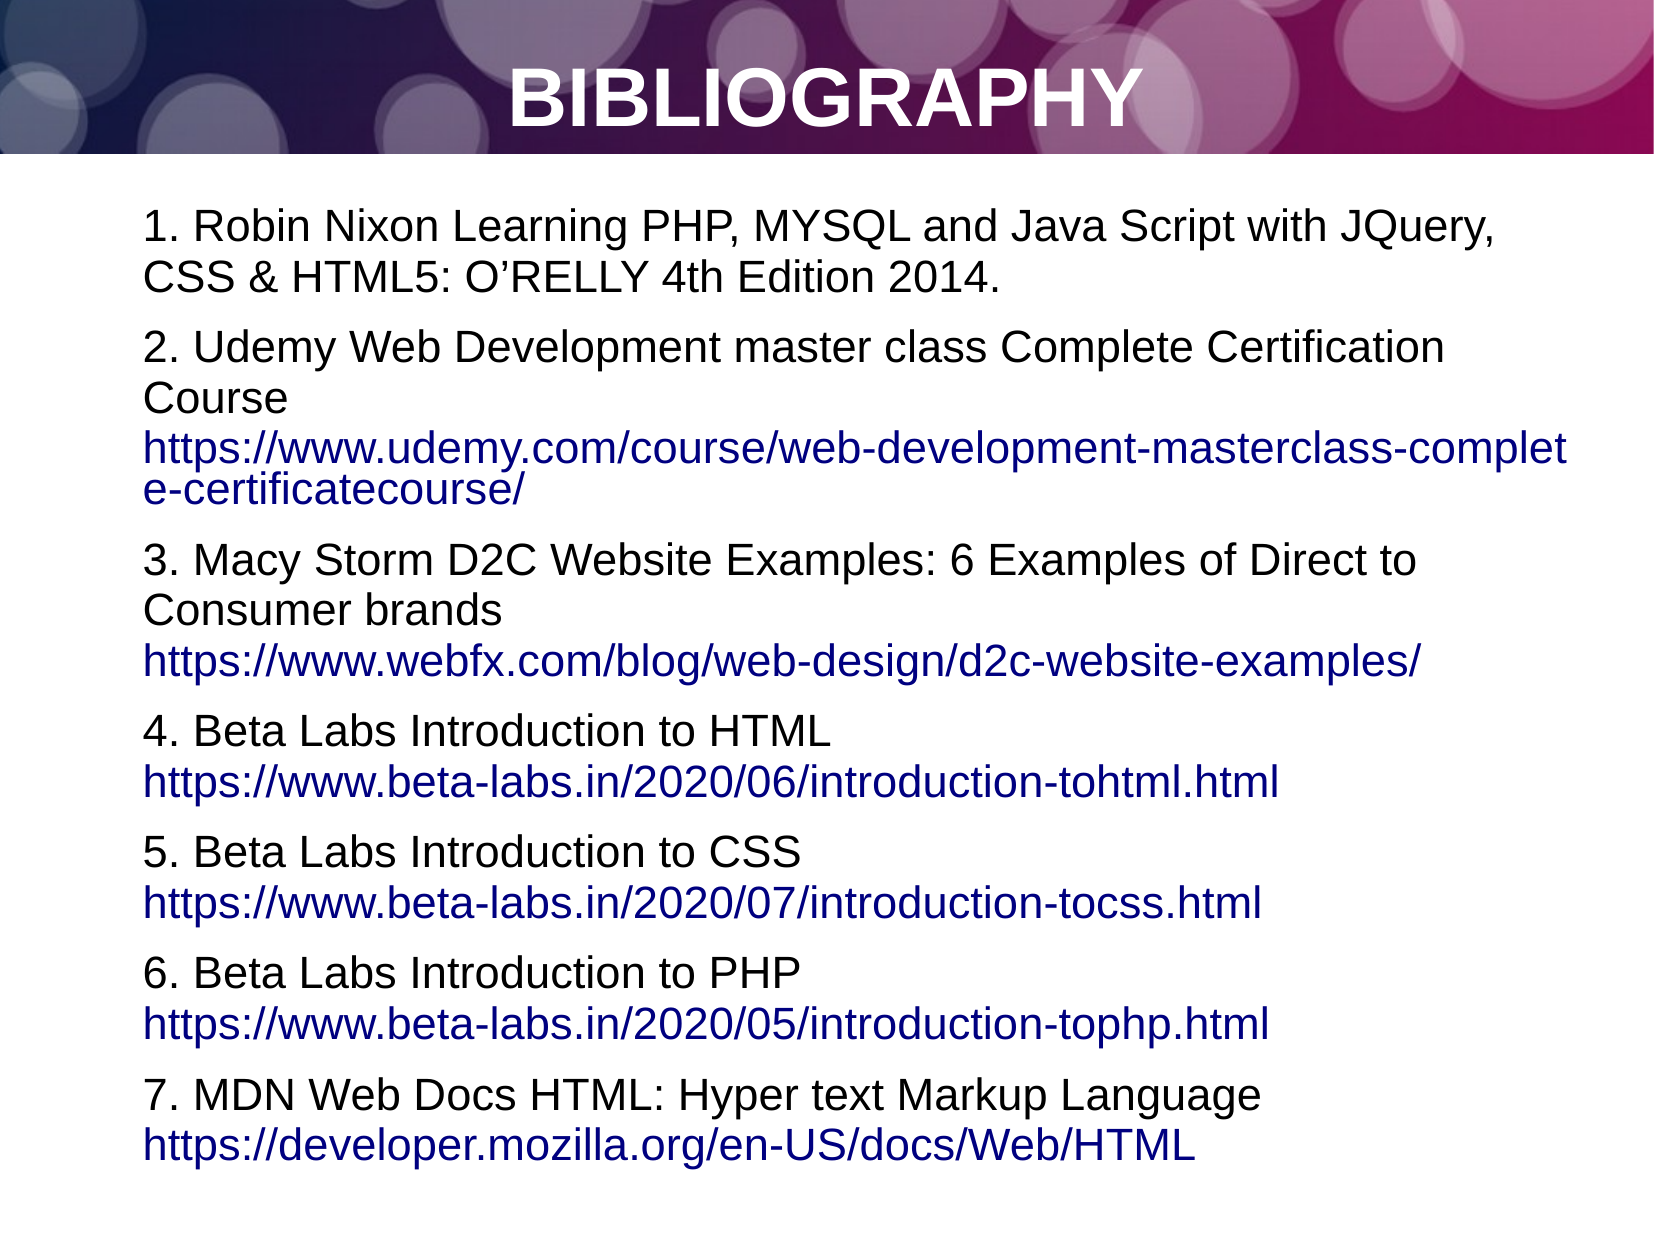

# BIBLIOGRAPHY
1. Robin Nixon Learning PHP, MYSQL and Java Script with JQuery, CSS & HTML5: O’RELLY 4th Edition 2014.
2. Udemy Web Development master class Complete Certification Course https://www.udemy.com/course/web-development-masterclass-complete-certificatecourse/
3. Macy Storm D2C Website Examples: 6 Examples of Direct to Consumer brands https://www.webfx.com/blog/web-design/d2c-website-examples/
4. Beta Labs Introduction to HTML https://www.beta-labs.in/2020/06/introduction-tohtml.html
5. Beta Labs Introduction to CSS https://www.beta-labs.in/2020/07/introduction-tocss.html
6. Beta Labs Introduction to PHP https://www.beta-labs.in/2020/05/introduction-tophp.html
7. MDN Web Docs HTML: Hyper text Markup Language https://developer.mozilla.org/en-US/docs/Web/HTML